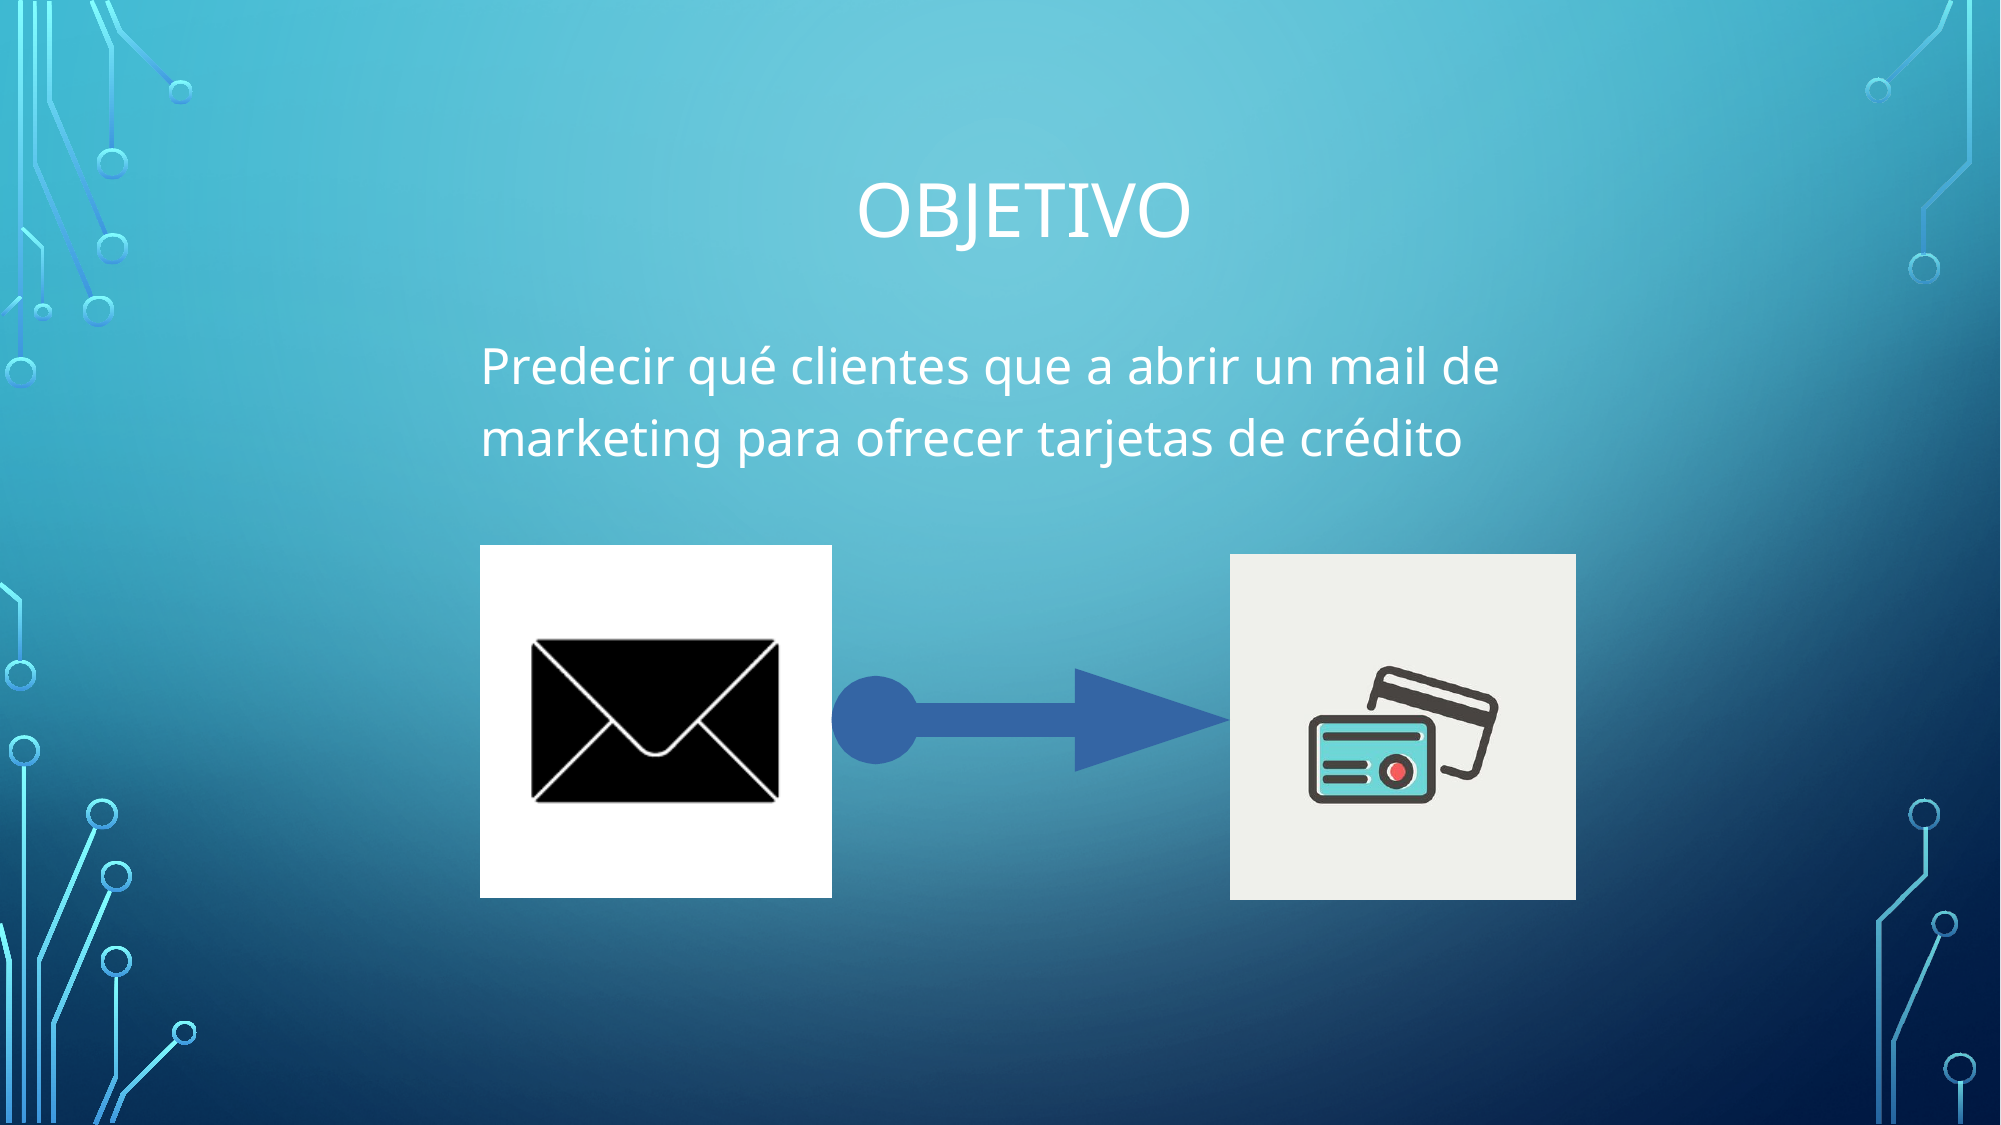

# objetivo
Predecir qué clientes que a abrir un mail de marketing para ofrecer tarjetas de crédito